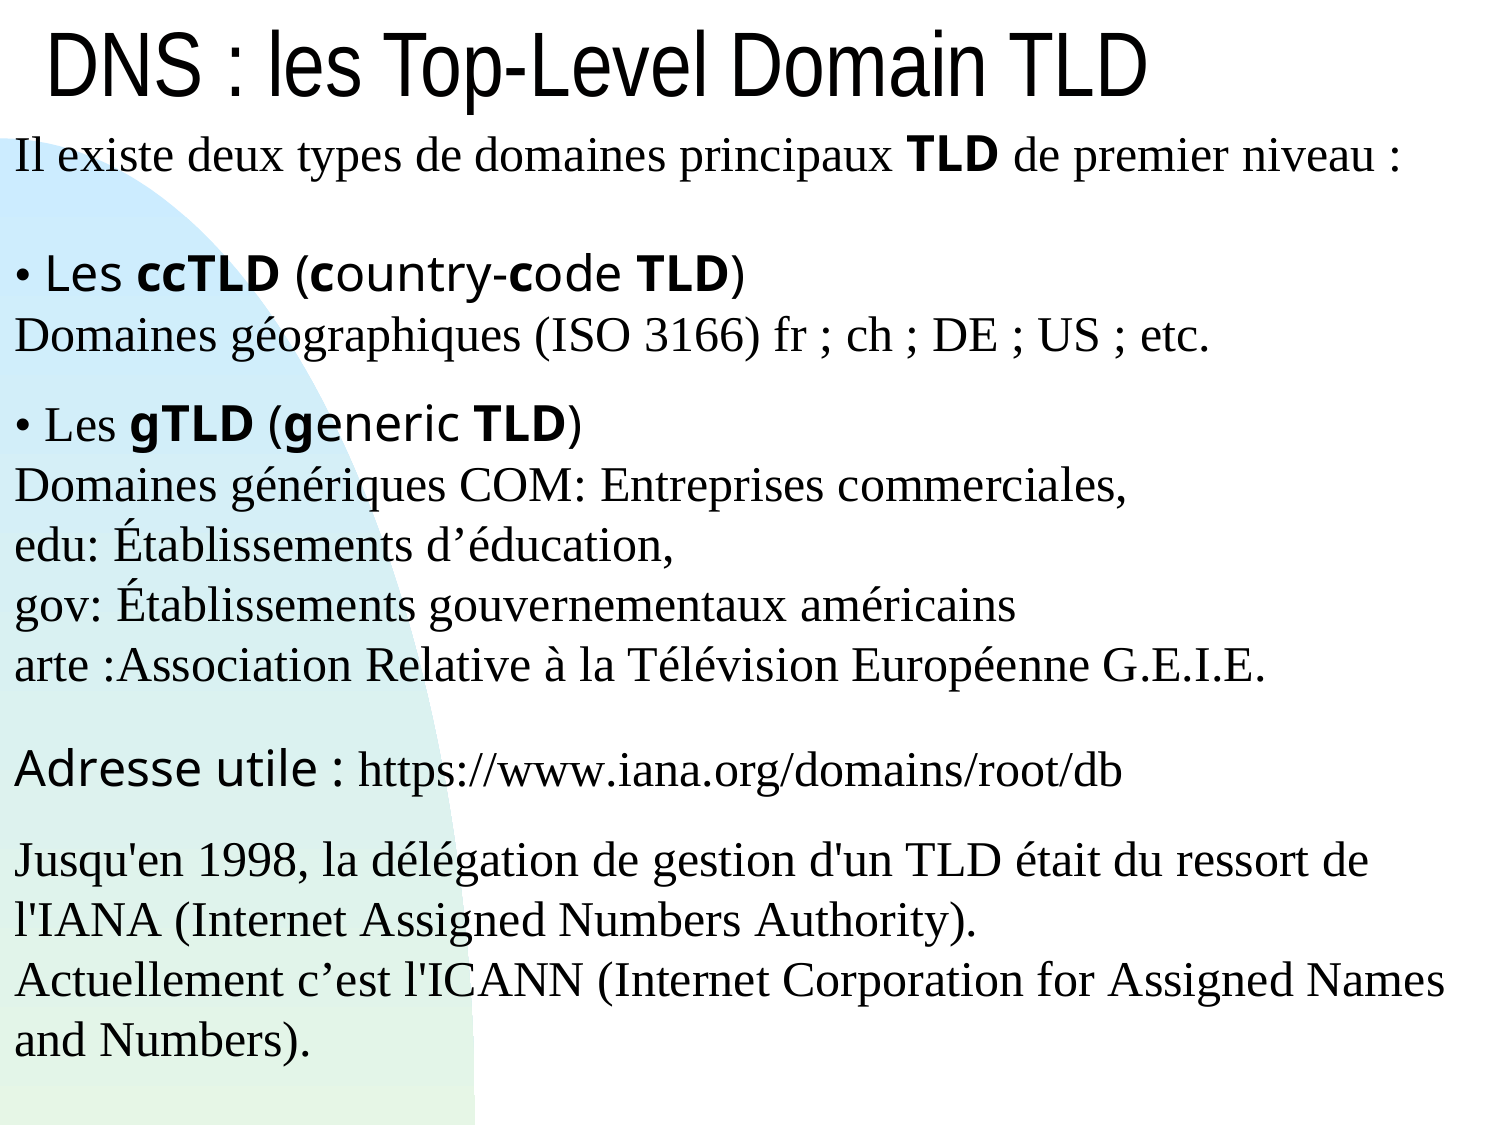

# DNS : les Top-Level Domain TLD
Il existe deux types de domaines principaux TLD de premier niveau :
• Les ccTLD (country-code TLD)
Domaines géographiques (ISO 3166) fr ; ch ; DE ; US ; etc.
• Les gTLD (generic TLD)
Domaines génériques COM: Entreprises commerciales,
edu: Établissements d’éducation,
gov: Établissements gouvernementaux américains
arte :Association Relative à la Télévision Européenne G.E.I.E.
Adresse utile : https://www.iana.org/domains/root/db
Jusqu'en 1998, la délégation de gestion d'un TLD était du ressort de l'IANA (Internet Assigned Numbers Authority).
Actuellement c’est l'ICANN (Internet Corporation for Assigned Names and Numbers).